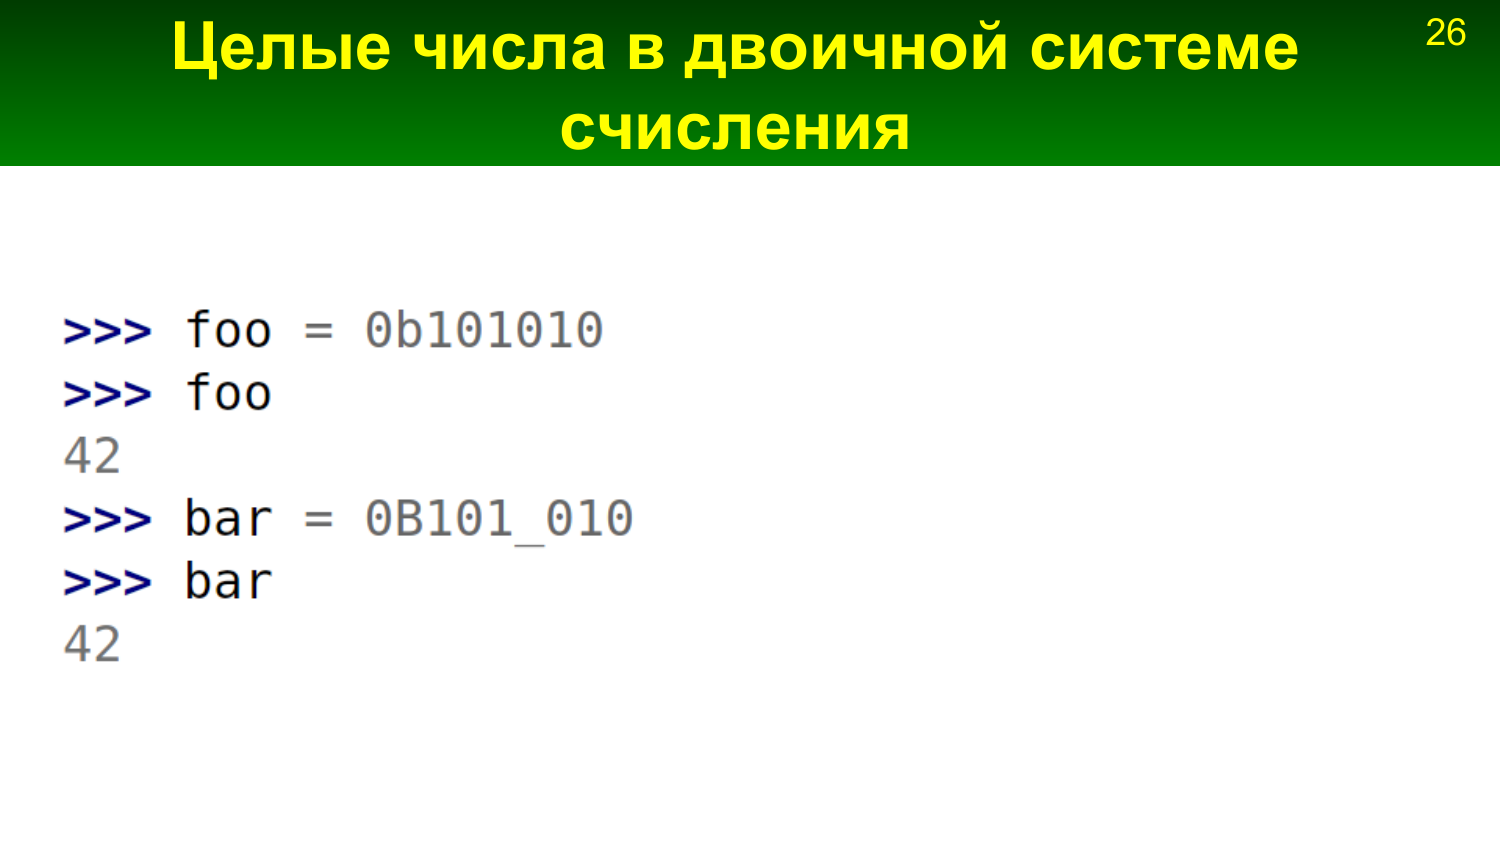

# Целые числа в двоичной системе счисления